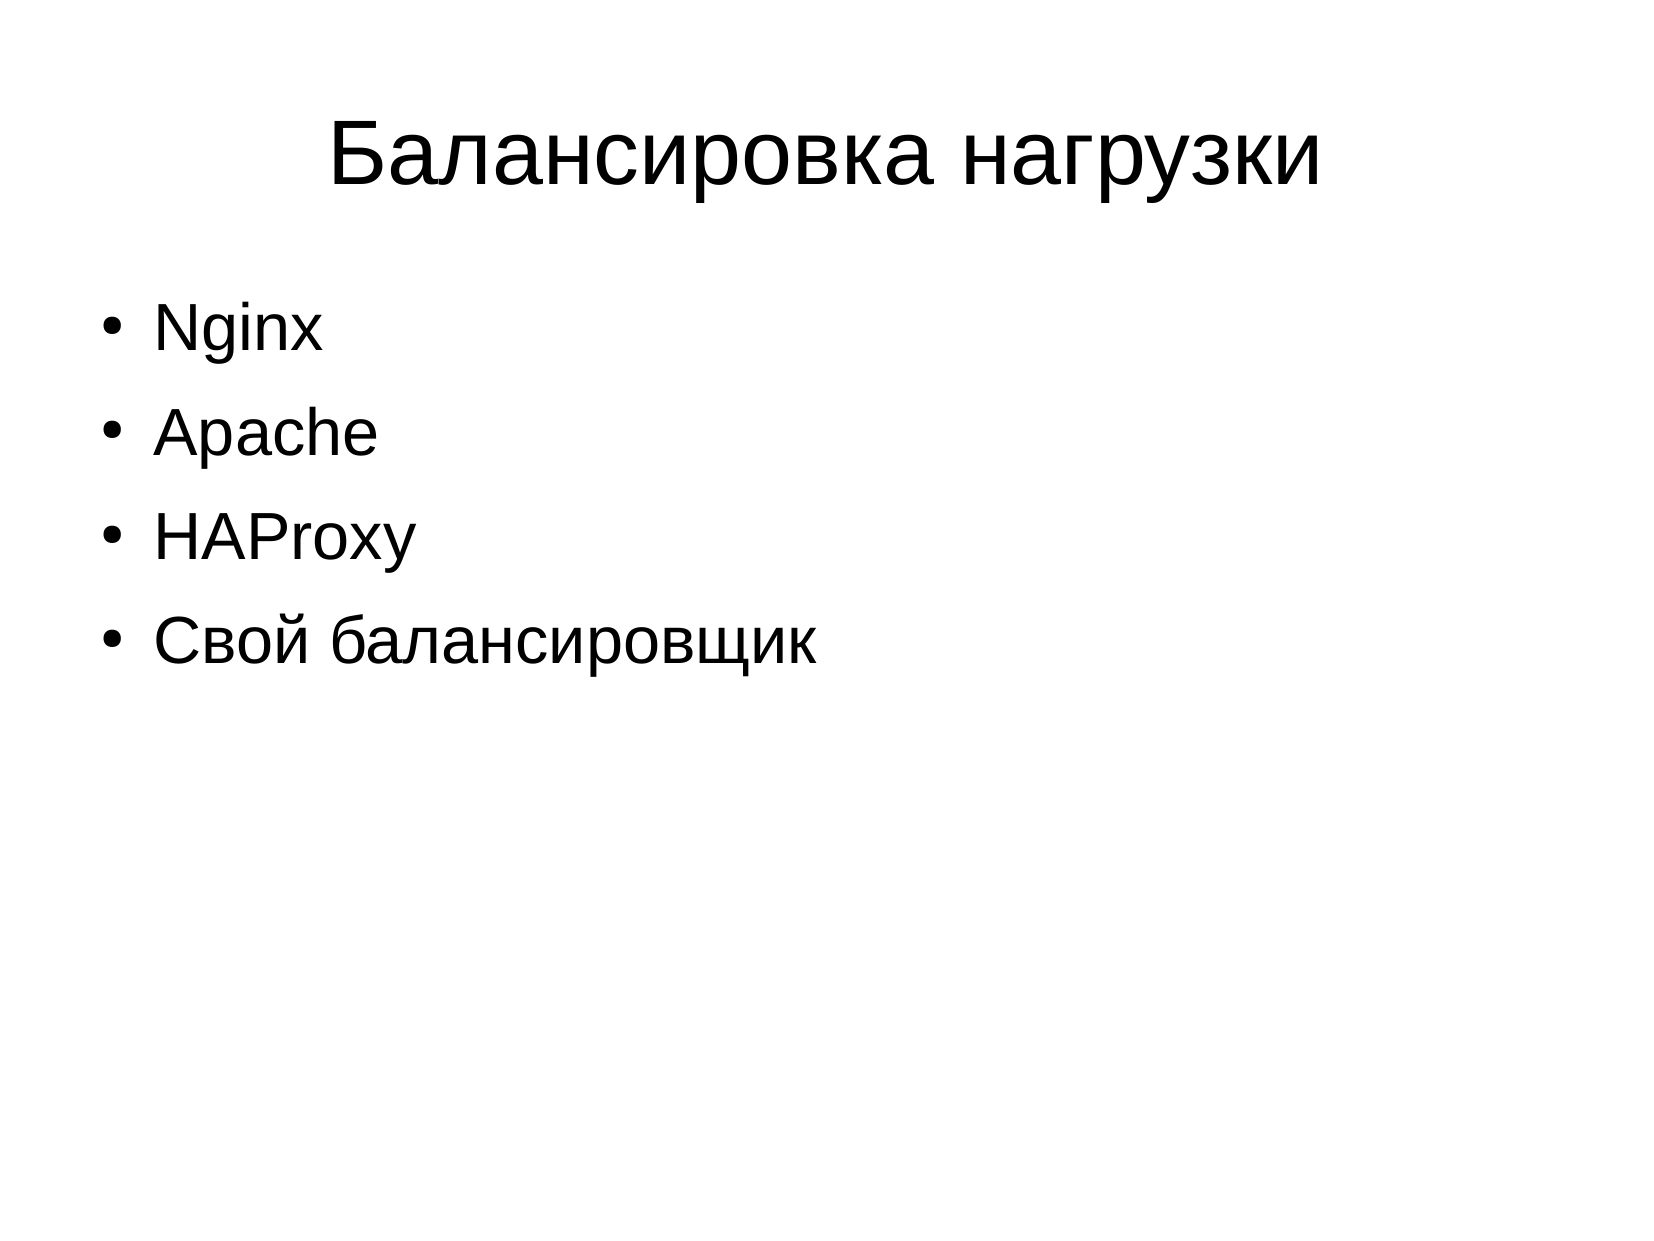

# Балансировка нагрузки
Nginx
Apache
HAProxy
Свой балансировщик